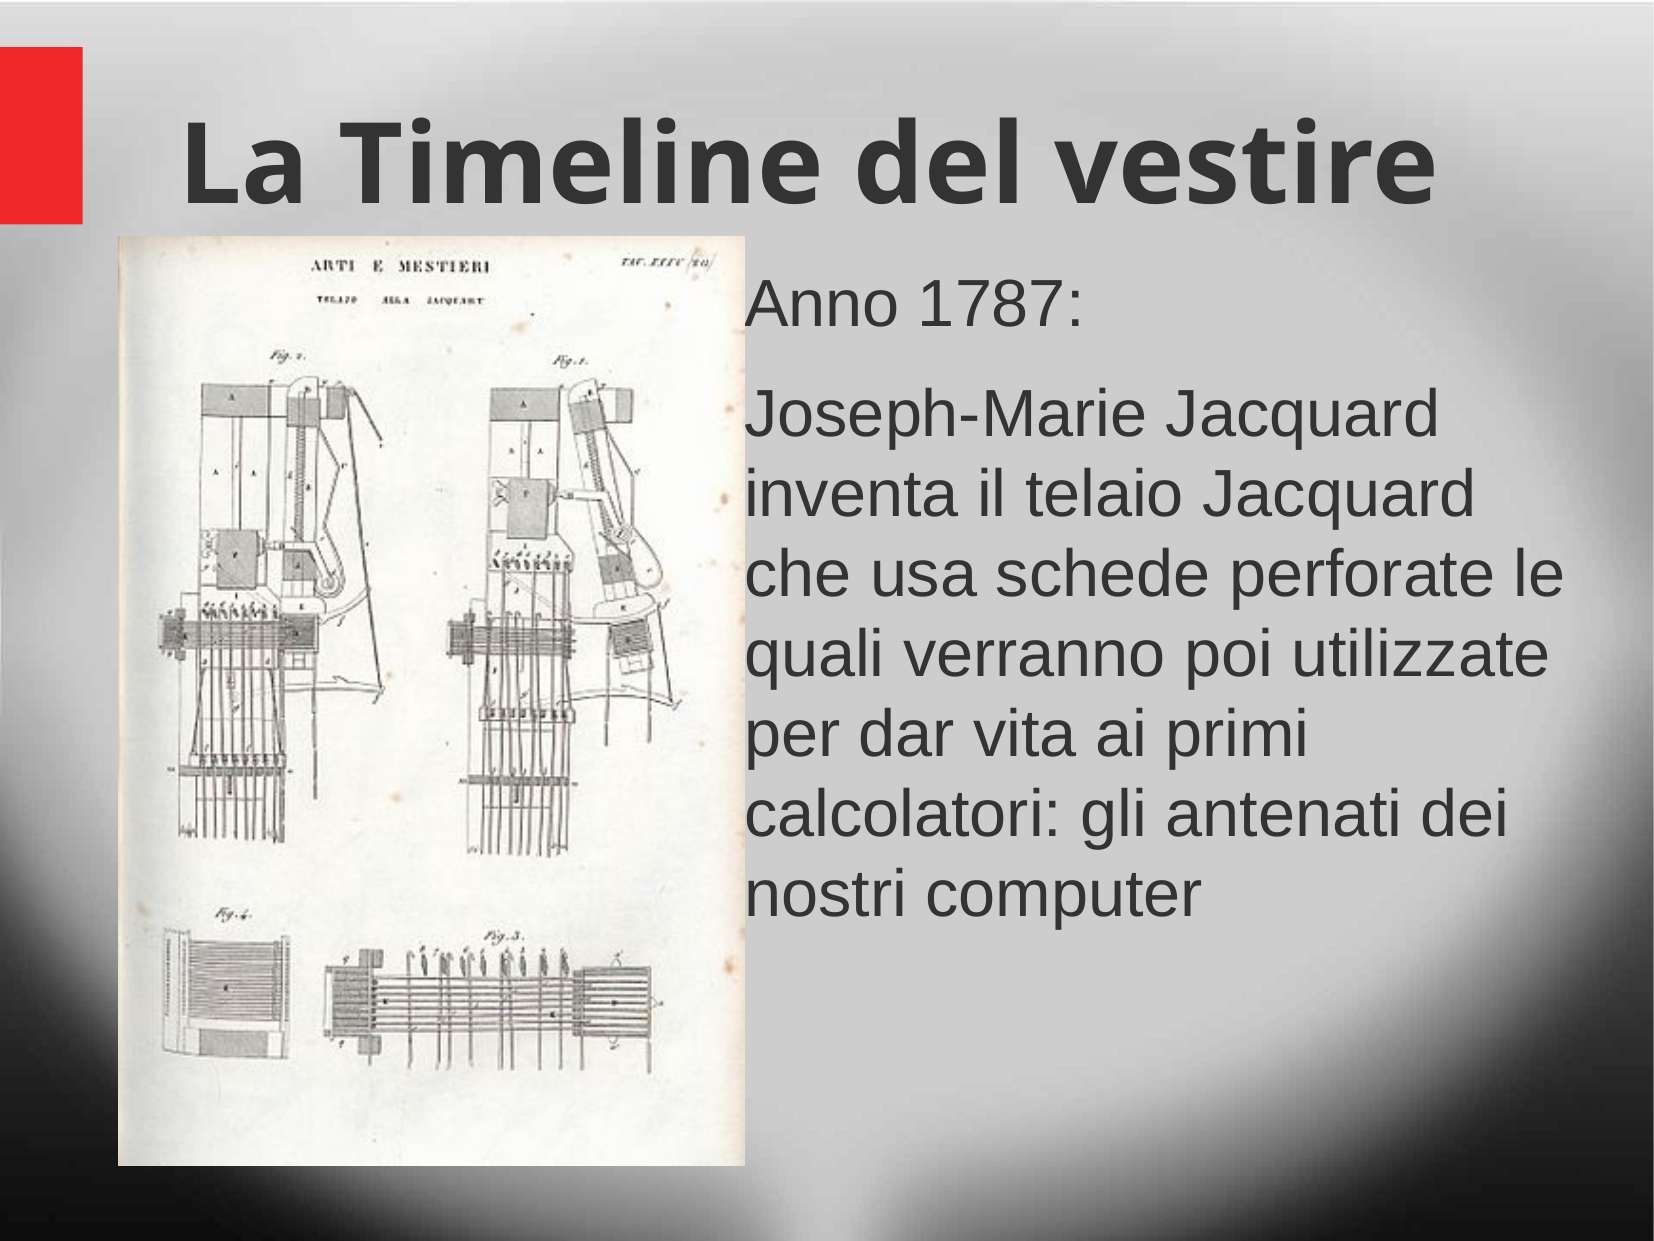

# La Timeline del vestire
Anno 1787:
Joseph-Marie Jacquard inventa il telaio Jacquard che usa schede perforate le quali verranno poi utilizzate per dar vita ai primi calcolatori: gli antenati dei nostri computer